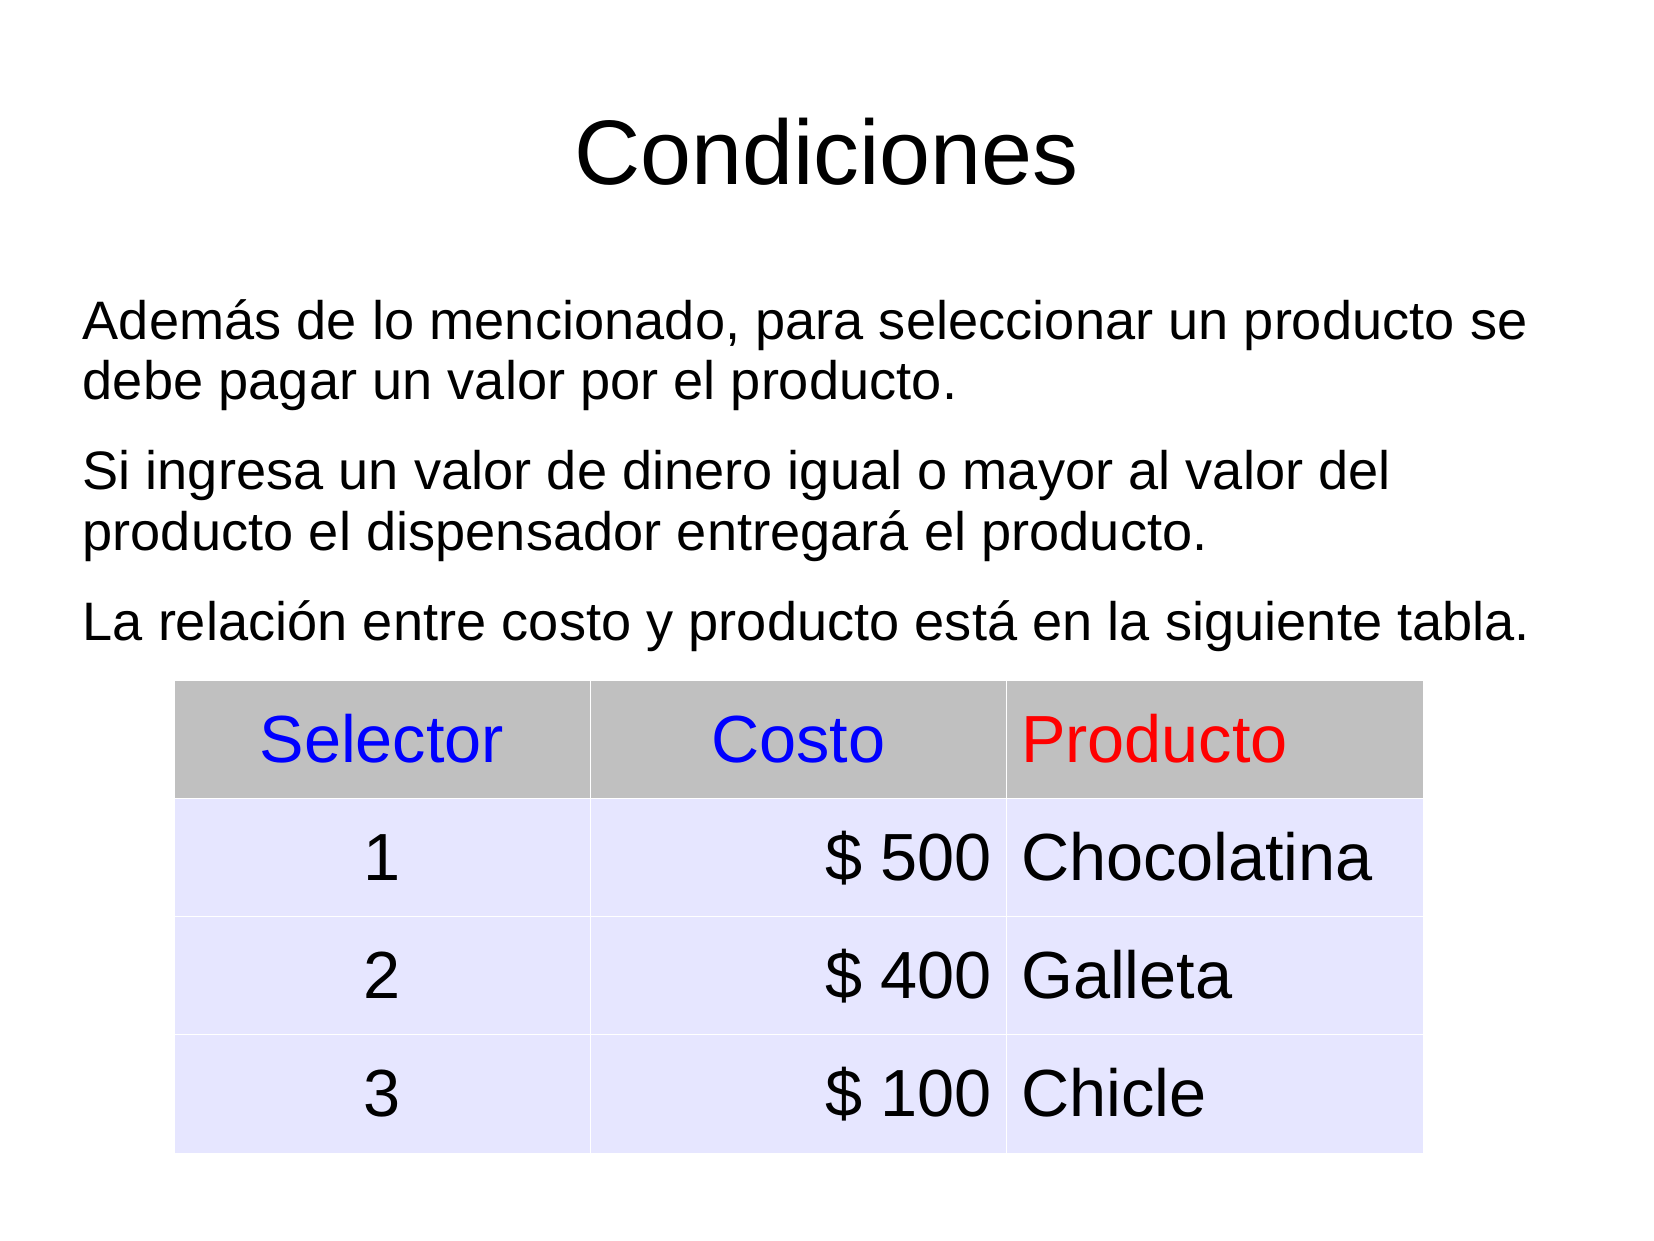

# Condiciones
Además de lo mencionado, para seleccionar un producto se debe pagar un valor por el producto.
Si ingresa un valor de dinero igual o mayor al valor del producto el dispensador entregará el producto.
La relación entre costo y producto está en la siguiente tabla.
| Selector | Costo | Producto |
| --- | --- | --- |
| 1 | $ 500 | Chocolatina |
| 2 | $ 400 | Galleta |
| 3 | $ 100 | Chicle |